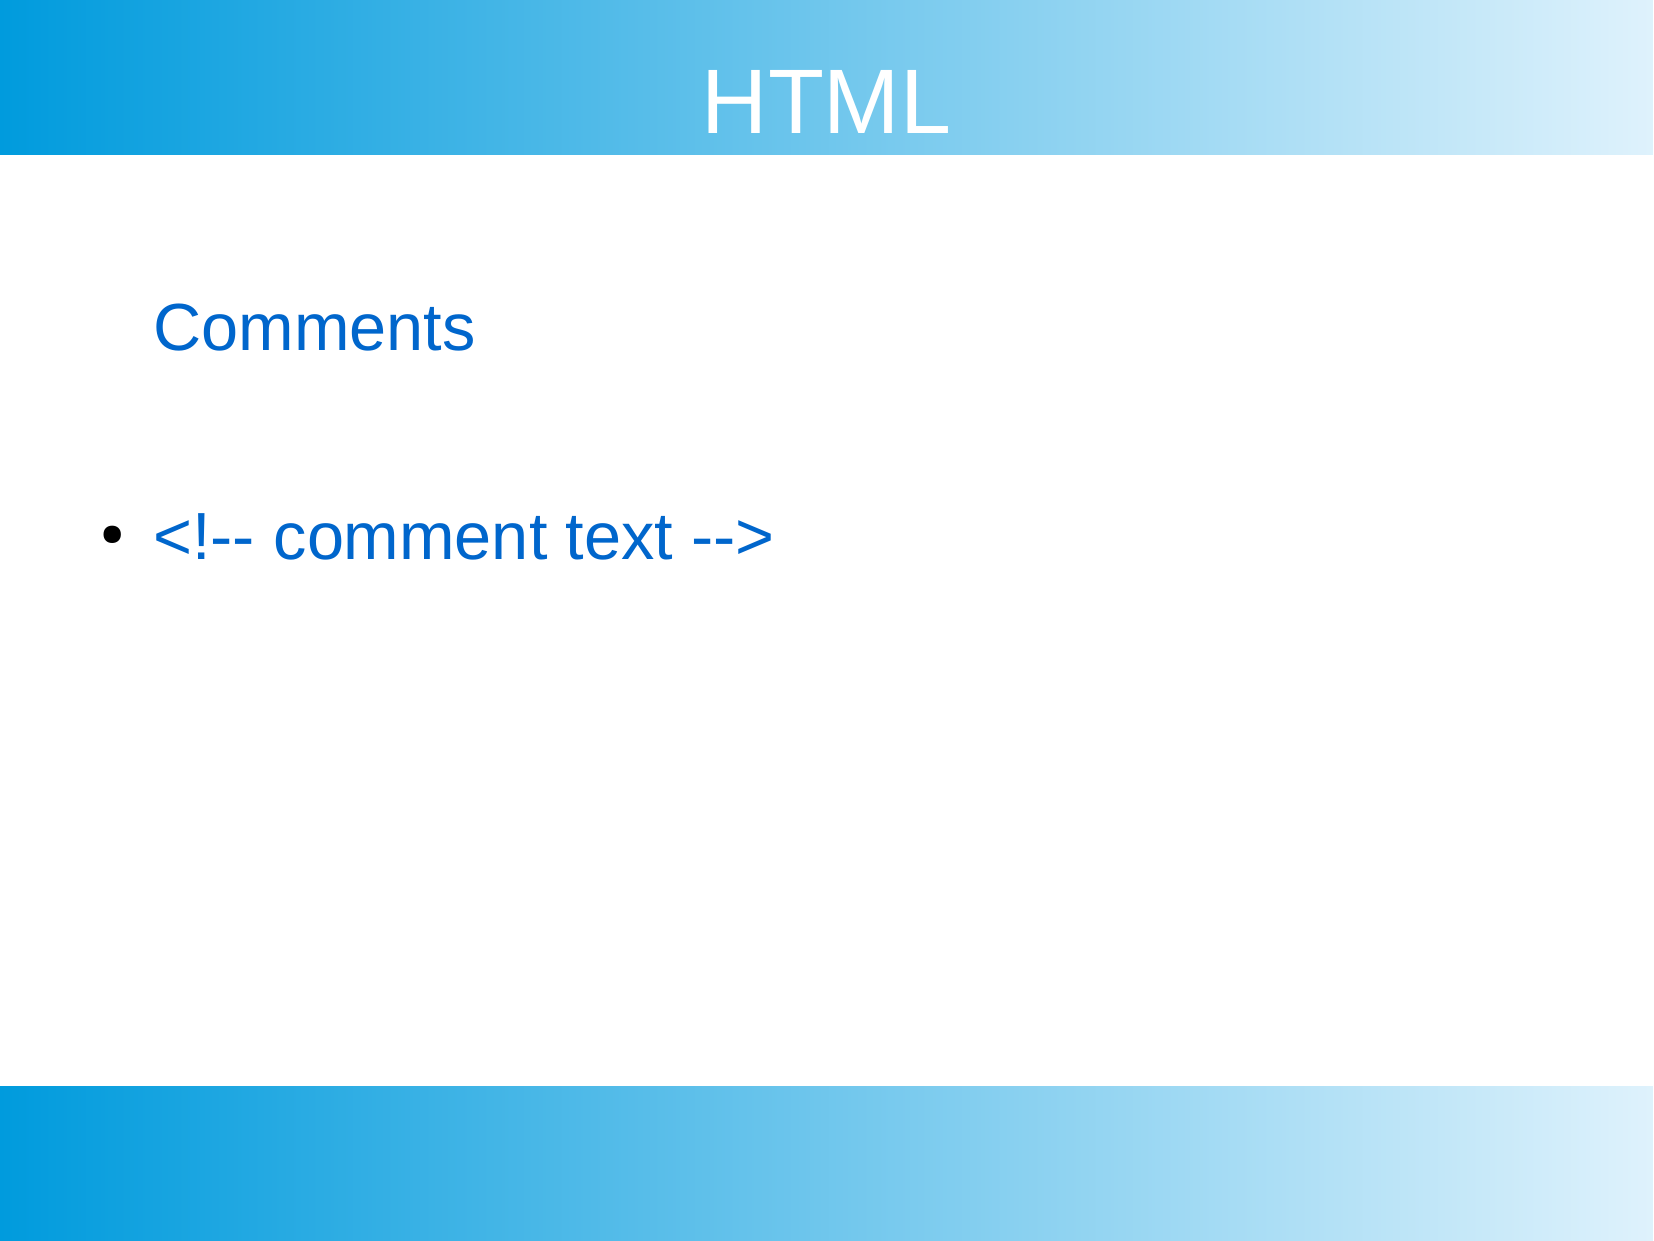

# HTML
Comments
<!-- comment text -->